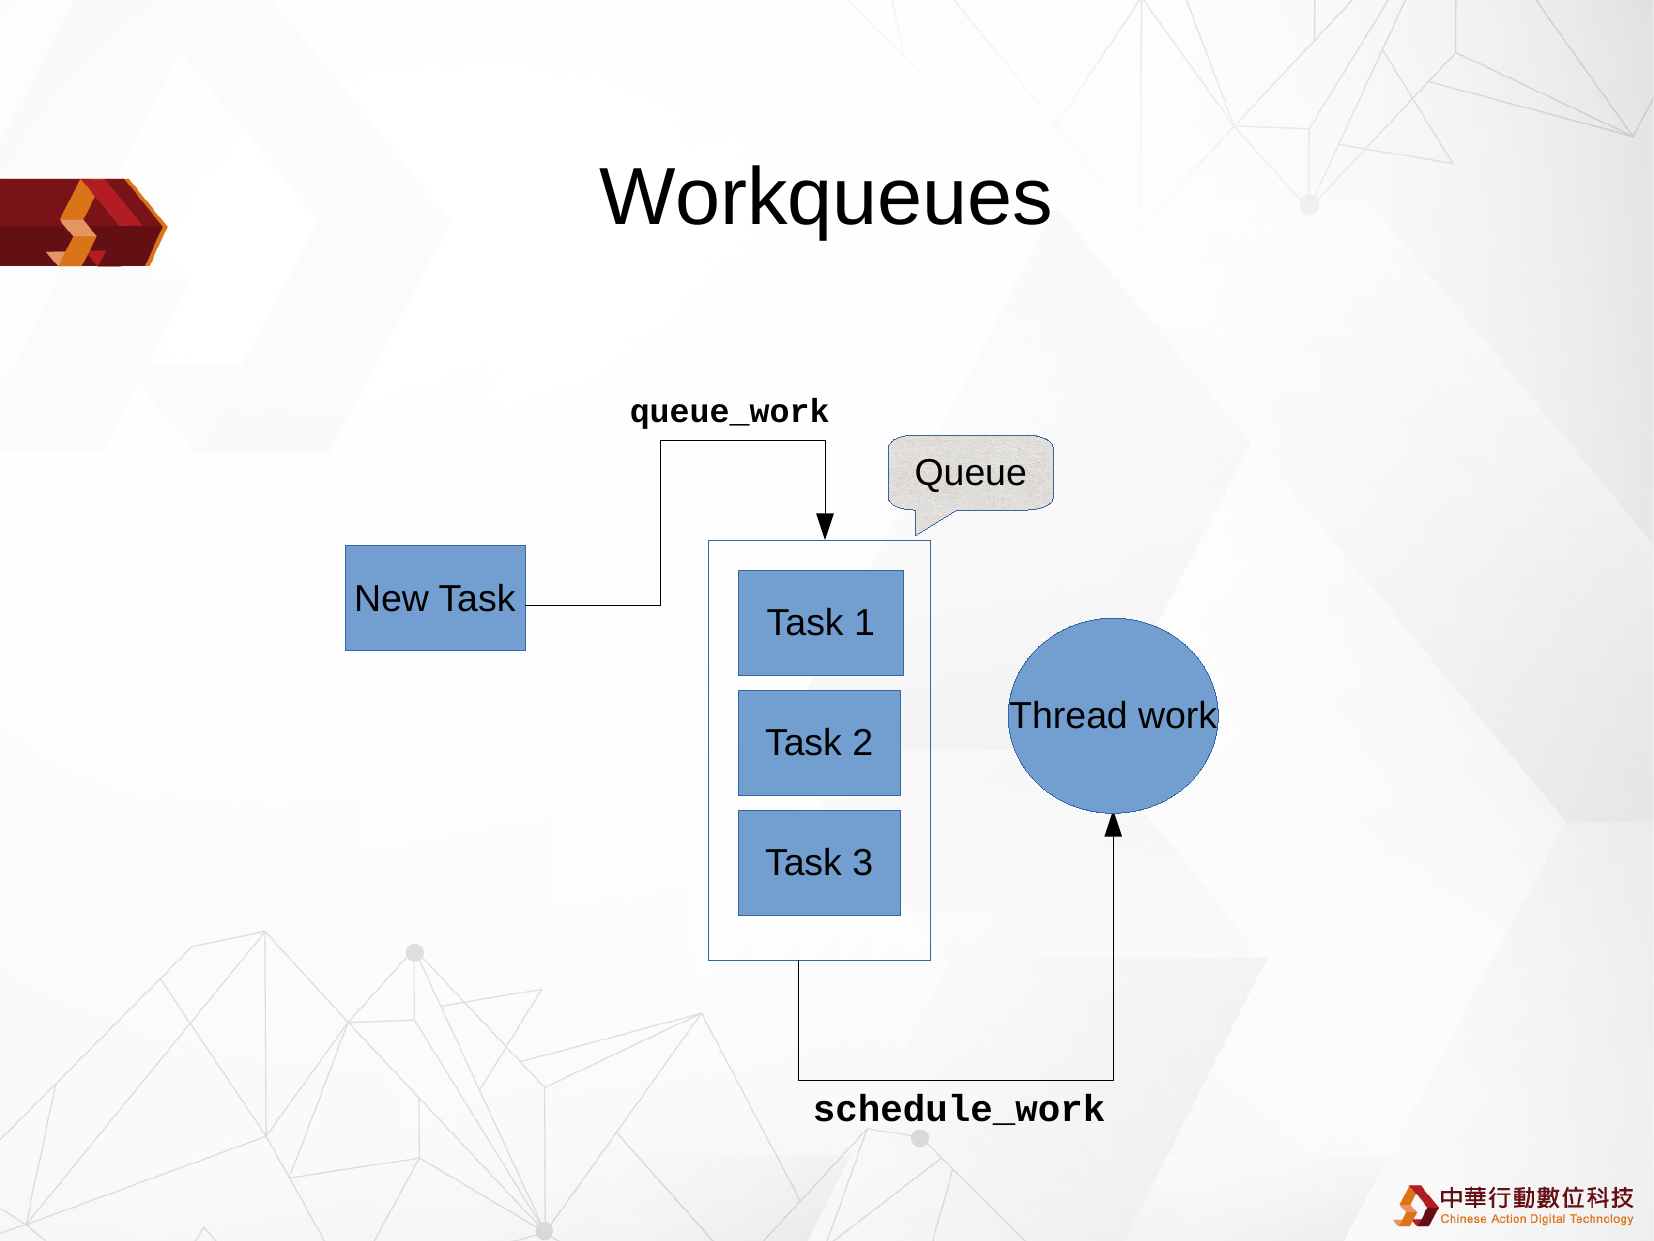

# Workqueues
queue_work
Queue
New Task
Task 1
Thread work
Task 2
Task 3
schedule_work